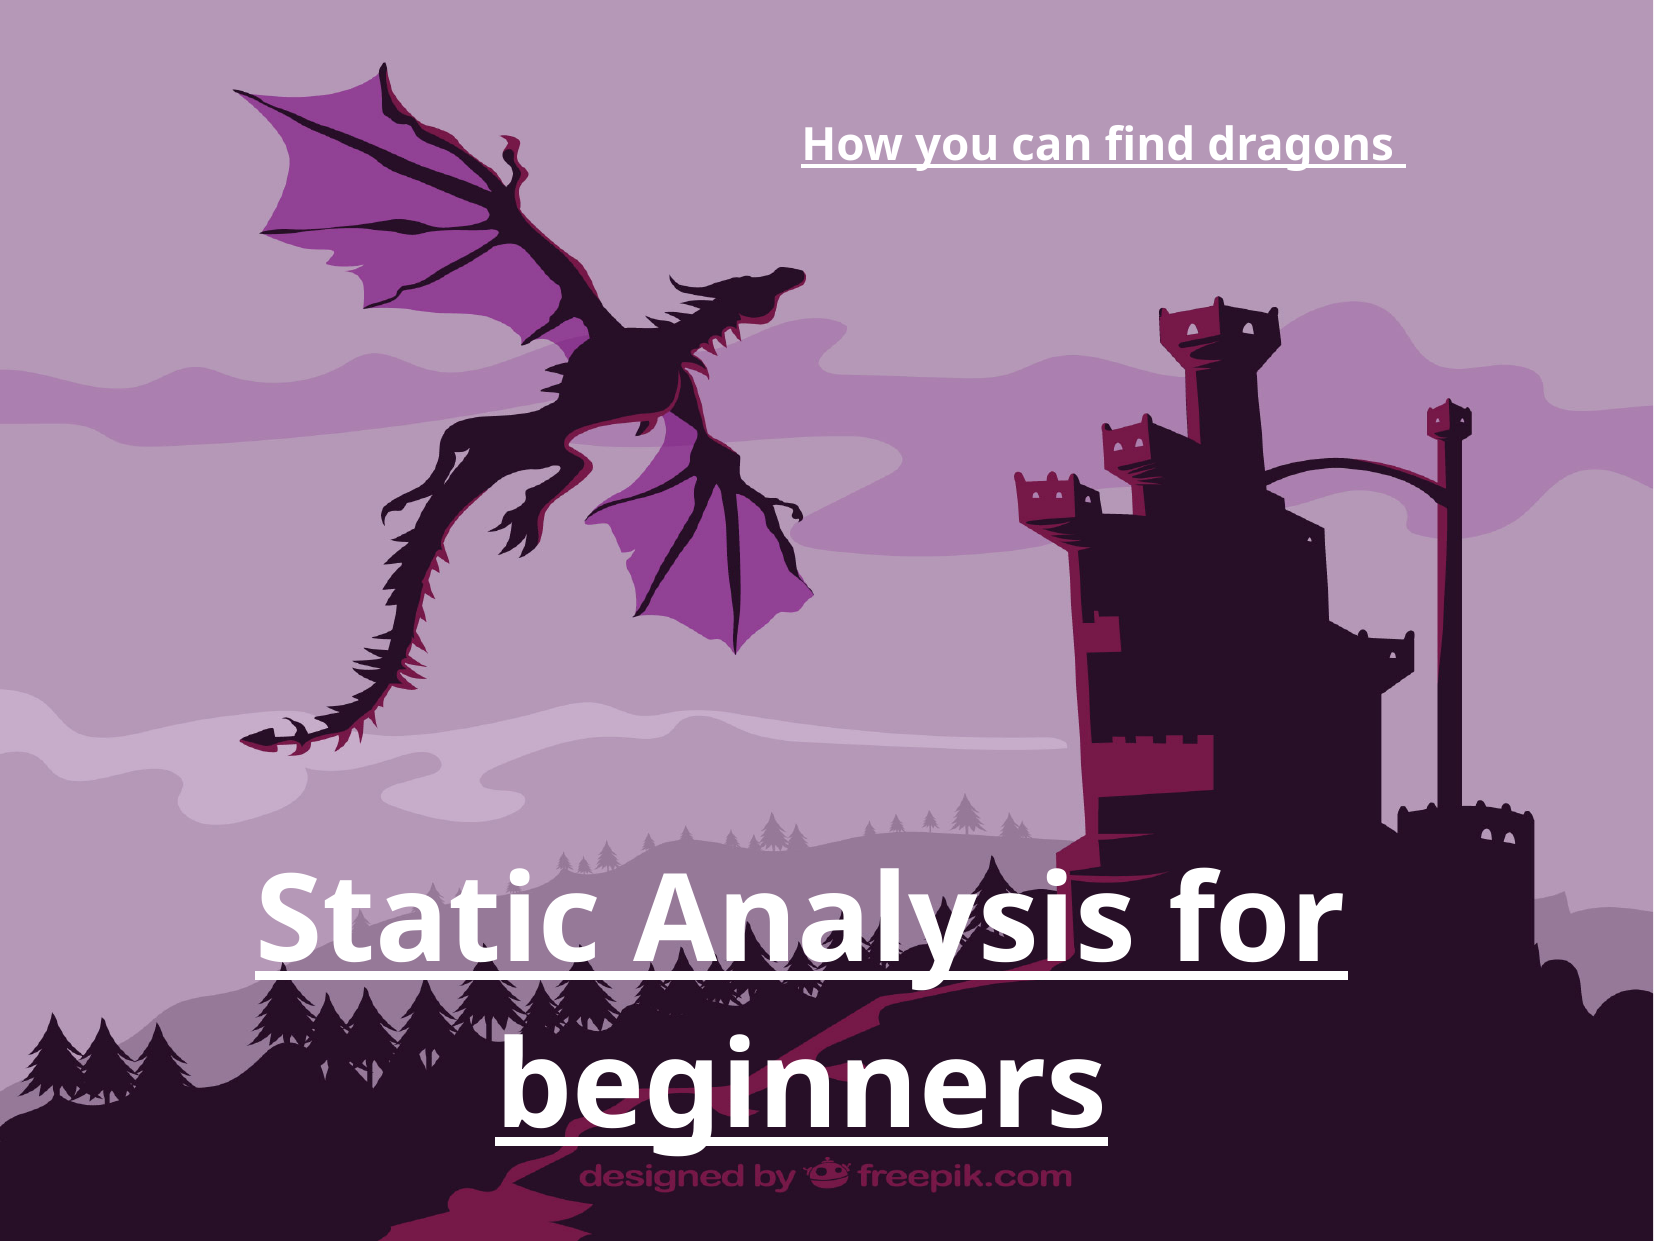

How you can find dragons
# Static Analysis for beginners